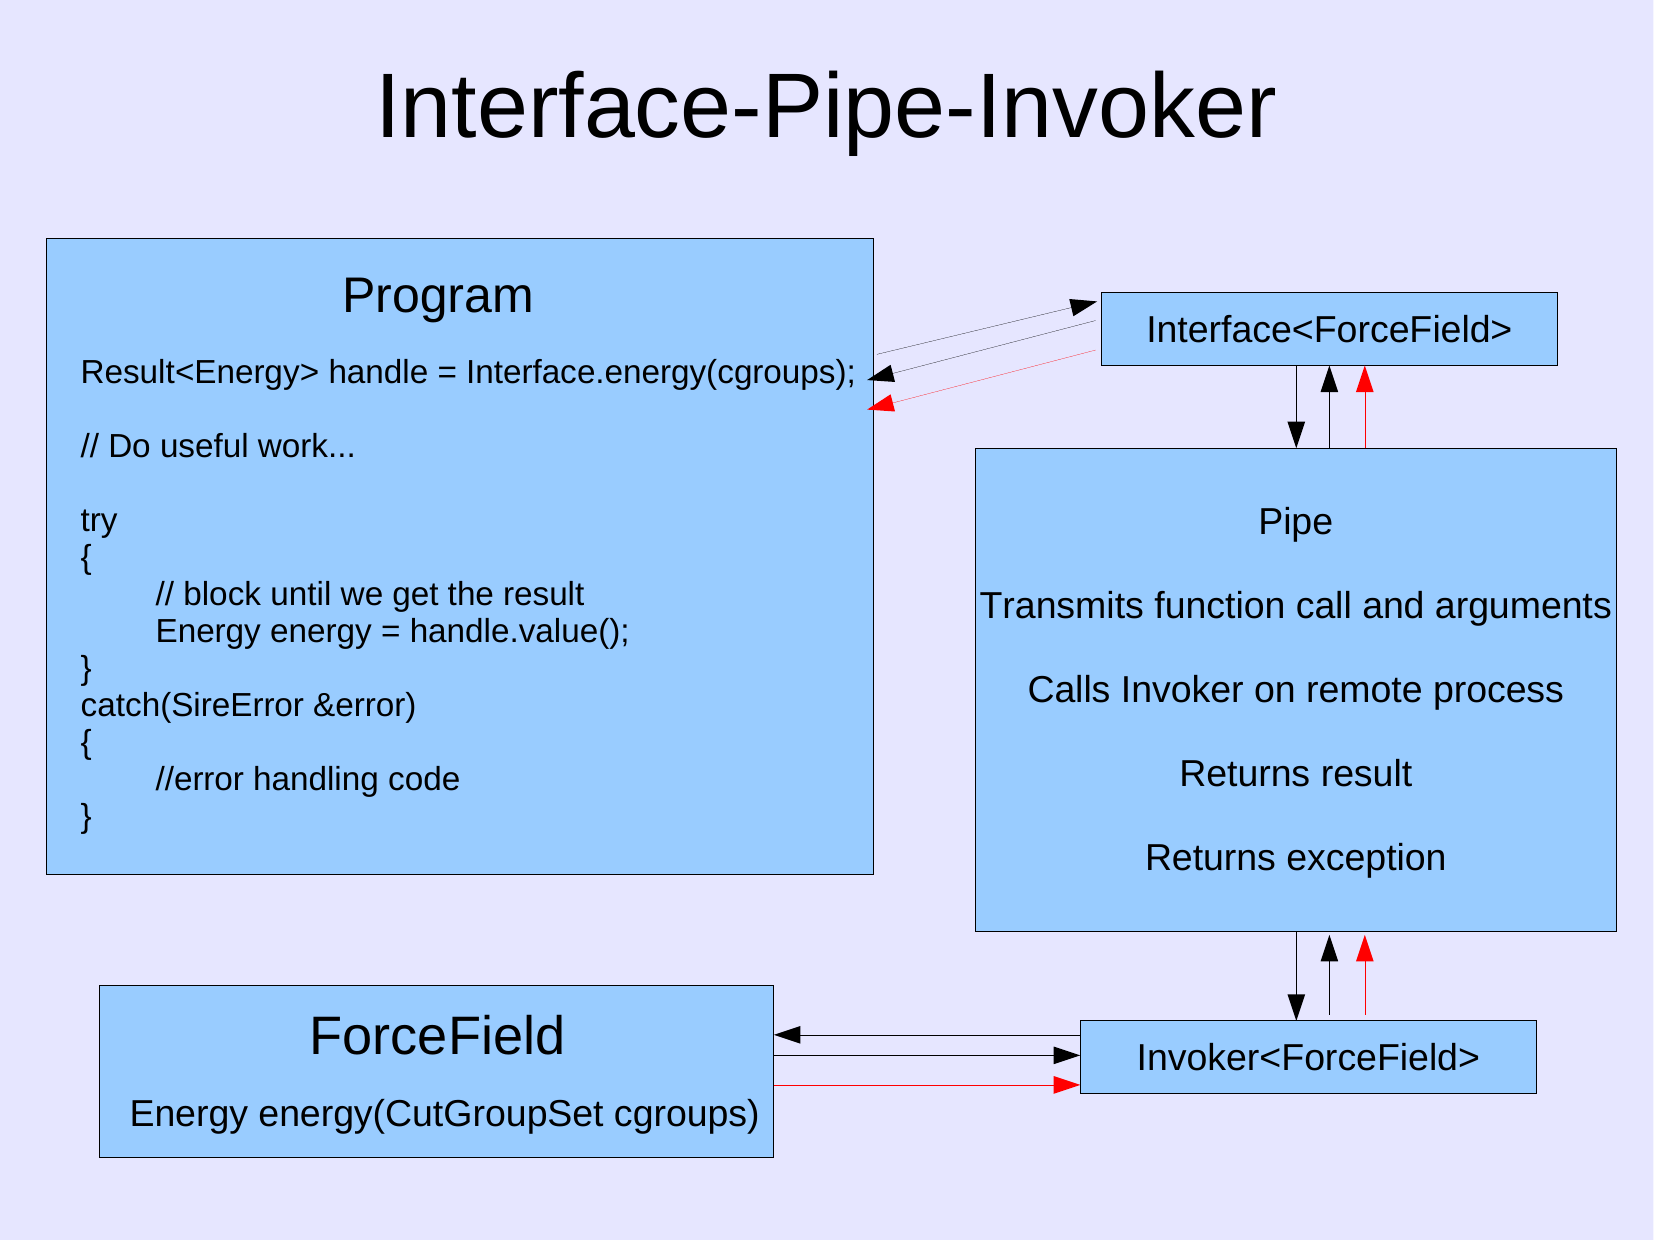

# Interface-Pipe-Invoker
Program
Interface<ForceField>
Result<Energy> handle = Interface.energy(cgroups);
// Do useful work...
try
{
	// block until we get the result
	Energy energy = handle.value();
}
catch(SireError &error)
{
	//error handling code
}
Pipe
Transmits function call and arguments
Calls Invoker on remote process
Returns result
Returns exception
ForceField
Invoker<ForceField>
Energy energy(CutGroupSet cgroups)